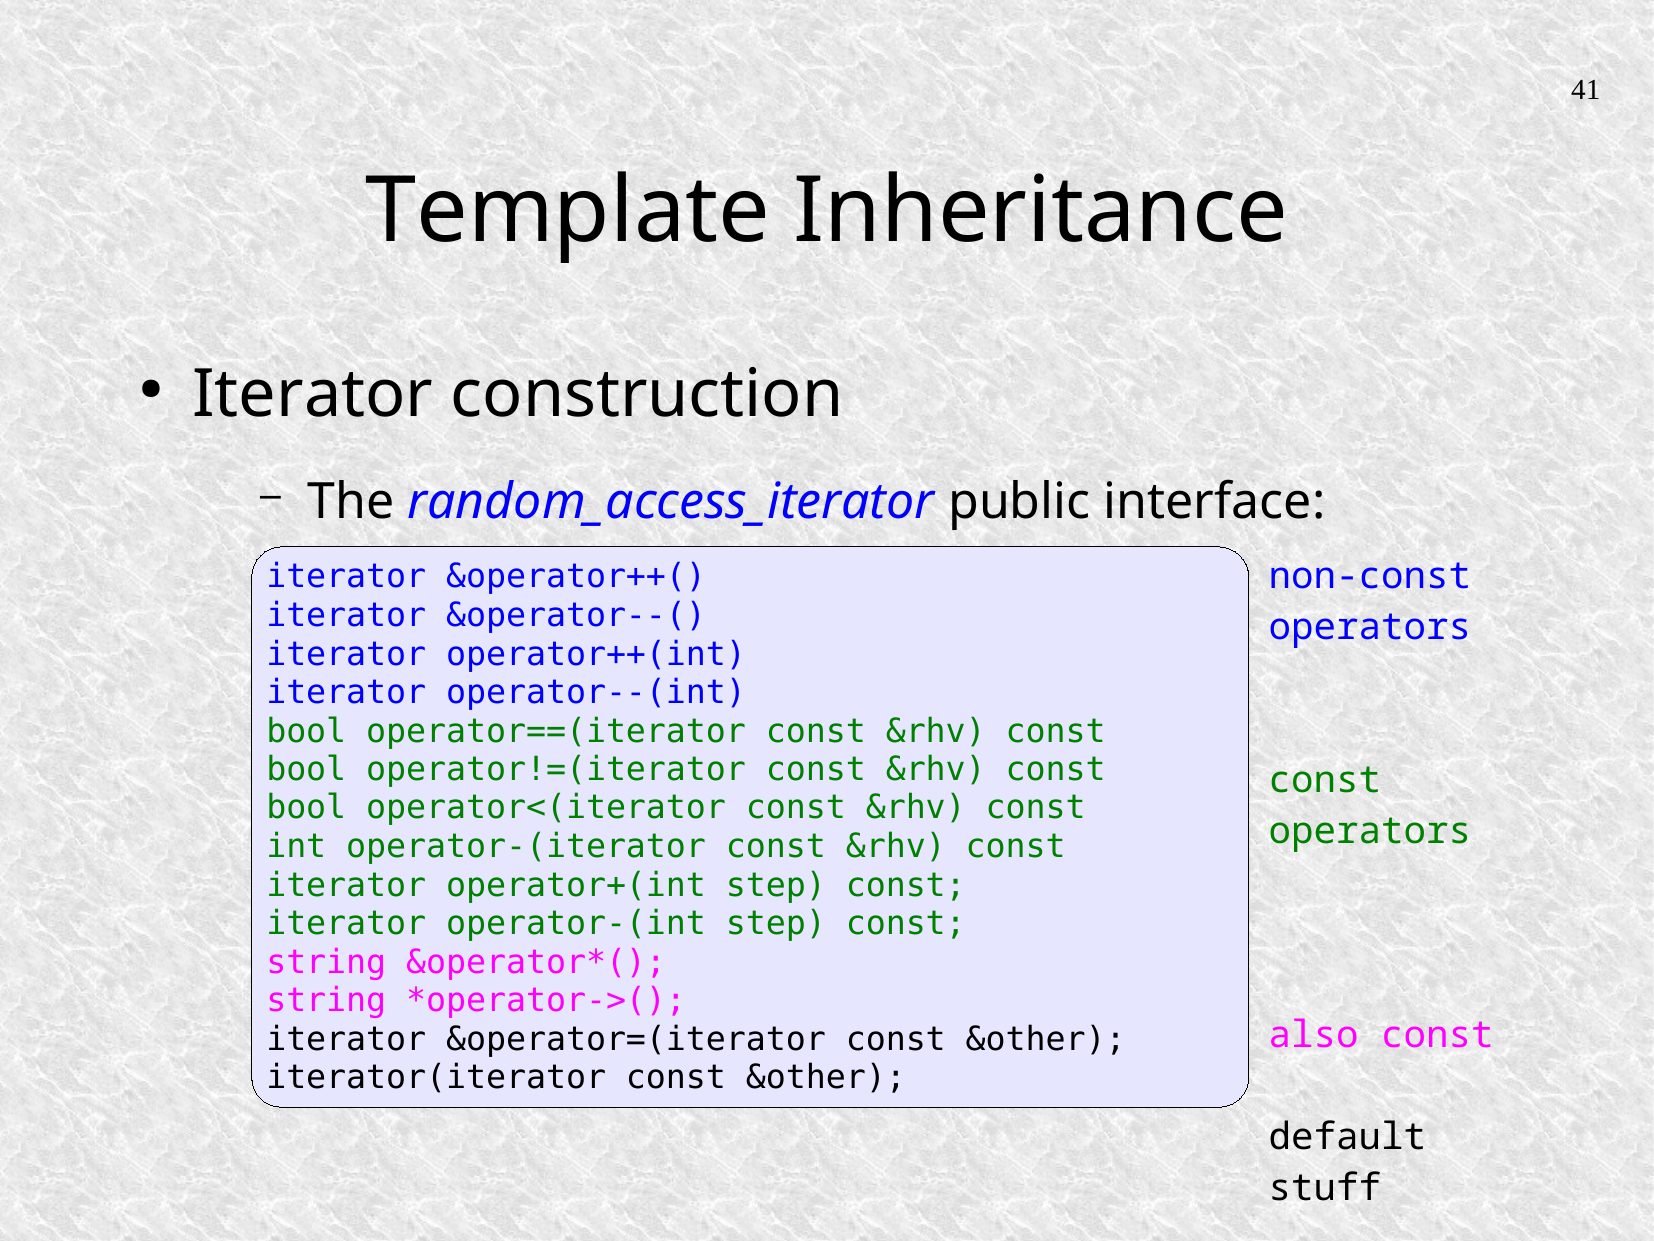

41
# Template Inheritance
Iterator construction
The random_access_iterator public interface:
non-const
operators
const
operators
also const
default
stuff
iterator &operator++()
iterator &operator--()
iterator operator++(int)
iterator operator--(int)
bool operator==(iterator const &rhv) const
bool operator!=(iterator const &rhv) const
bool operator<(iterator const &rhv) const
int operator-(iterator const &rhv) const
iterator operator+(int step) const;
iterator operator-(int step) const;
string &operator*();
string *operator->();
iterator &operator=(iterator const &other);
iterator(iterator const &other);